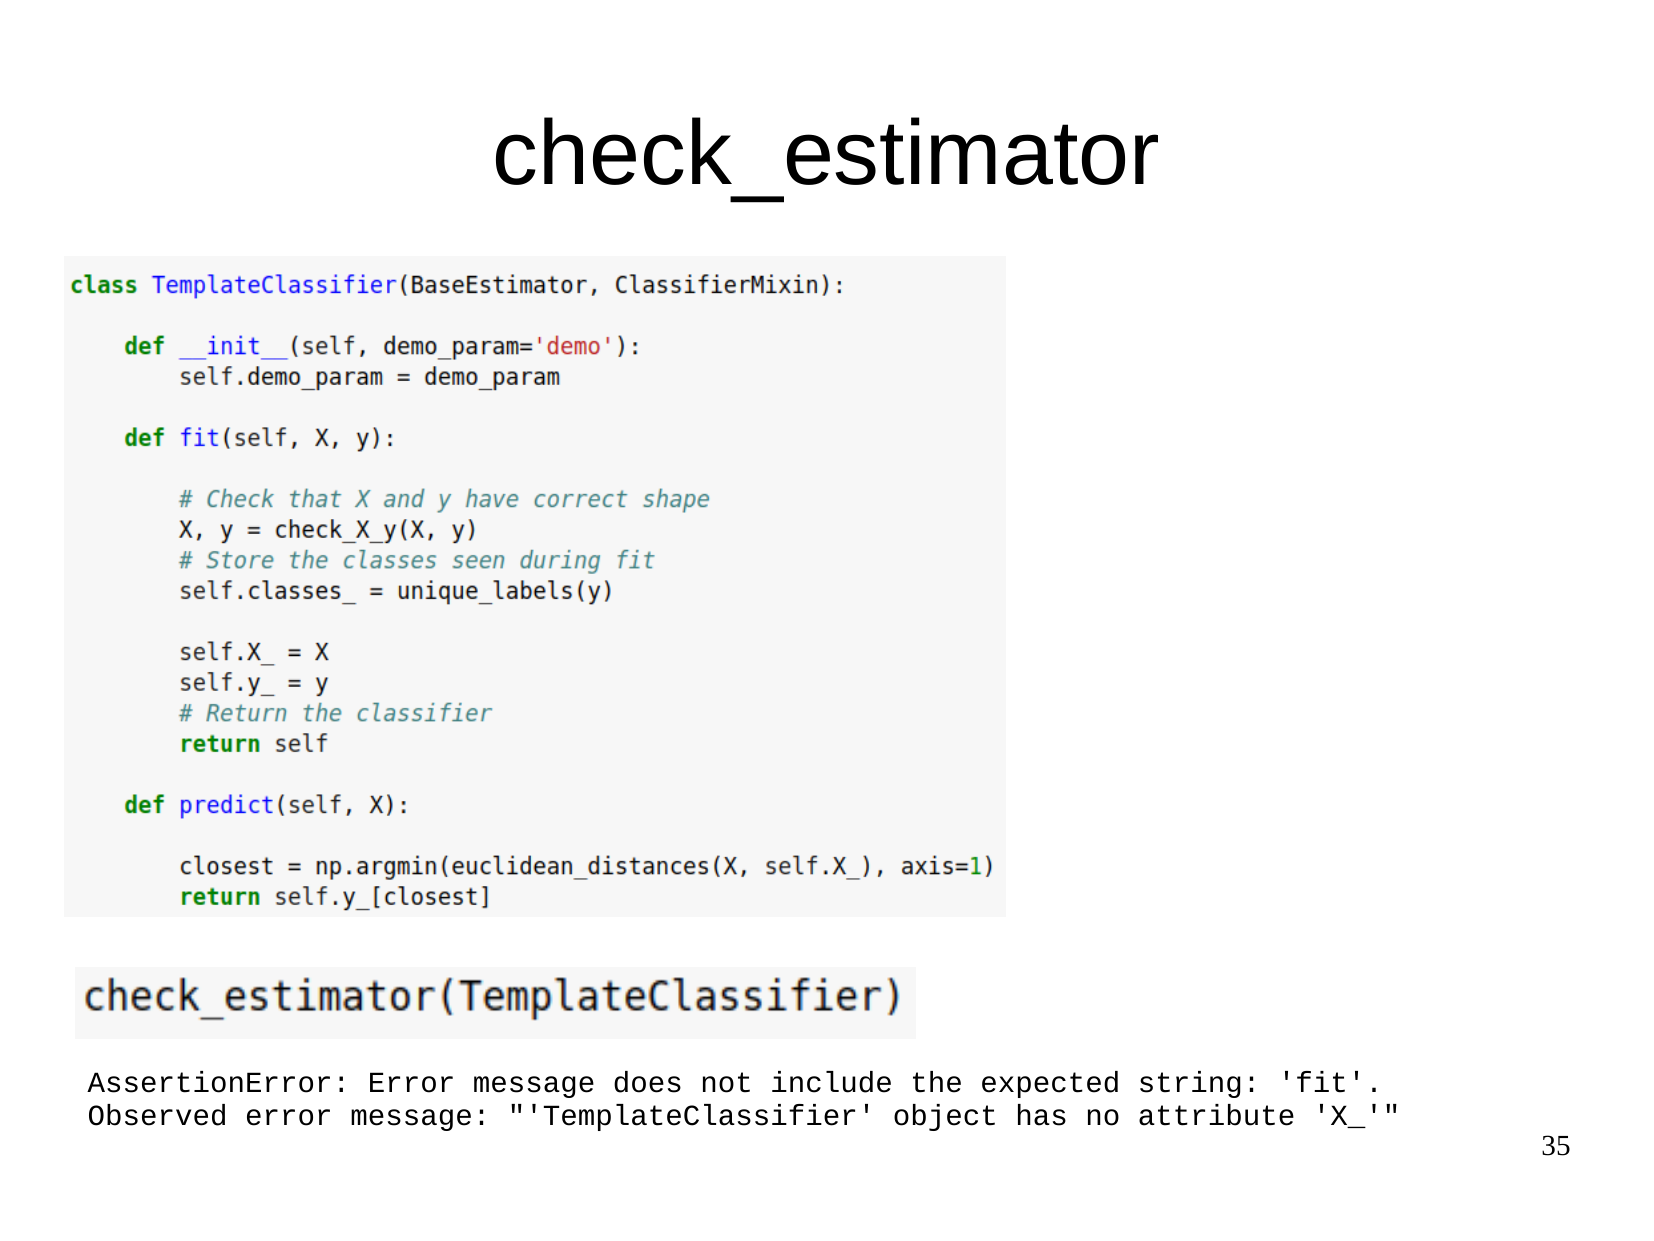

# check_estimator
AssertionError: Error message does not include the expected string: 'fit'.
Observed error message: "'TemplateClassifier' object has no attribute 'X_'"
35